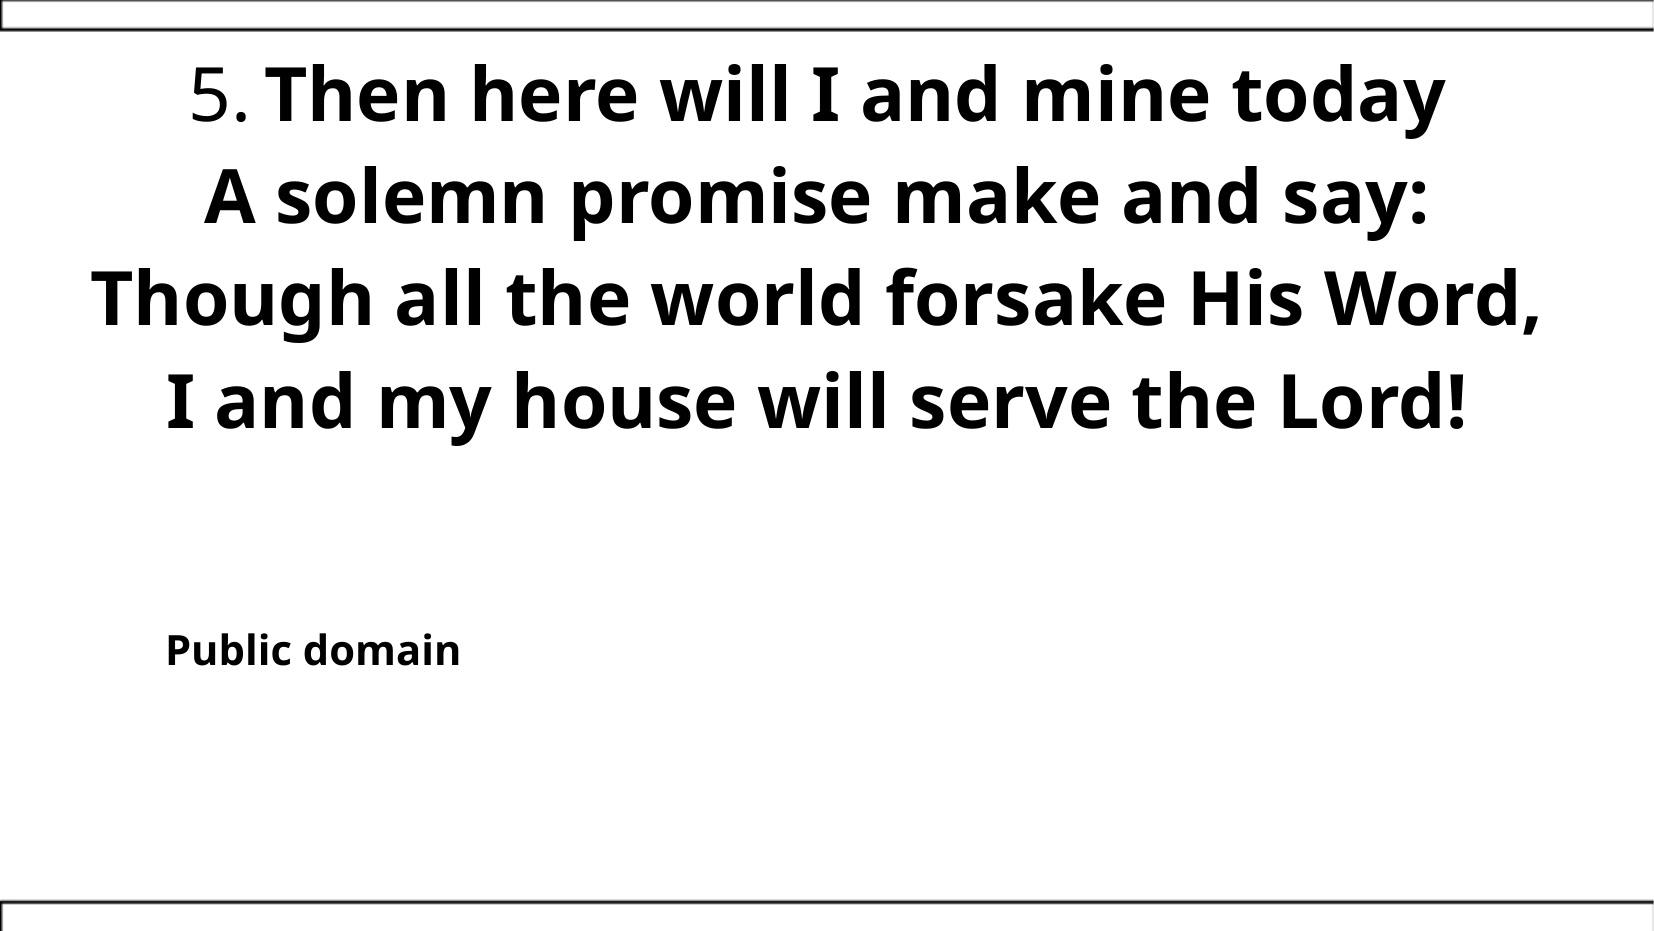

5. Then here will I and mine today
A solemn promise make and say:
Though all the world forsake His Word,
I and my house will serve the Lord!
 Public domain